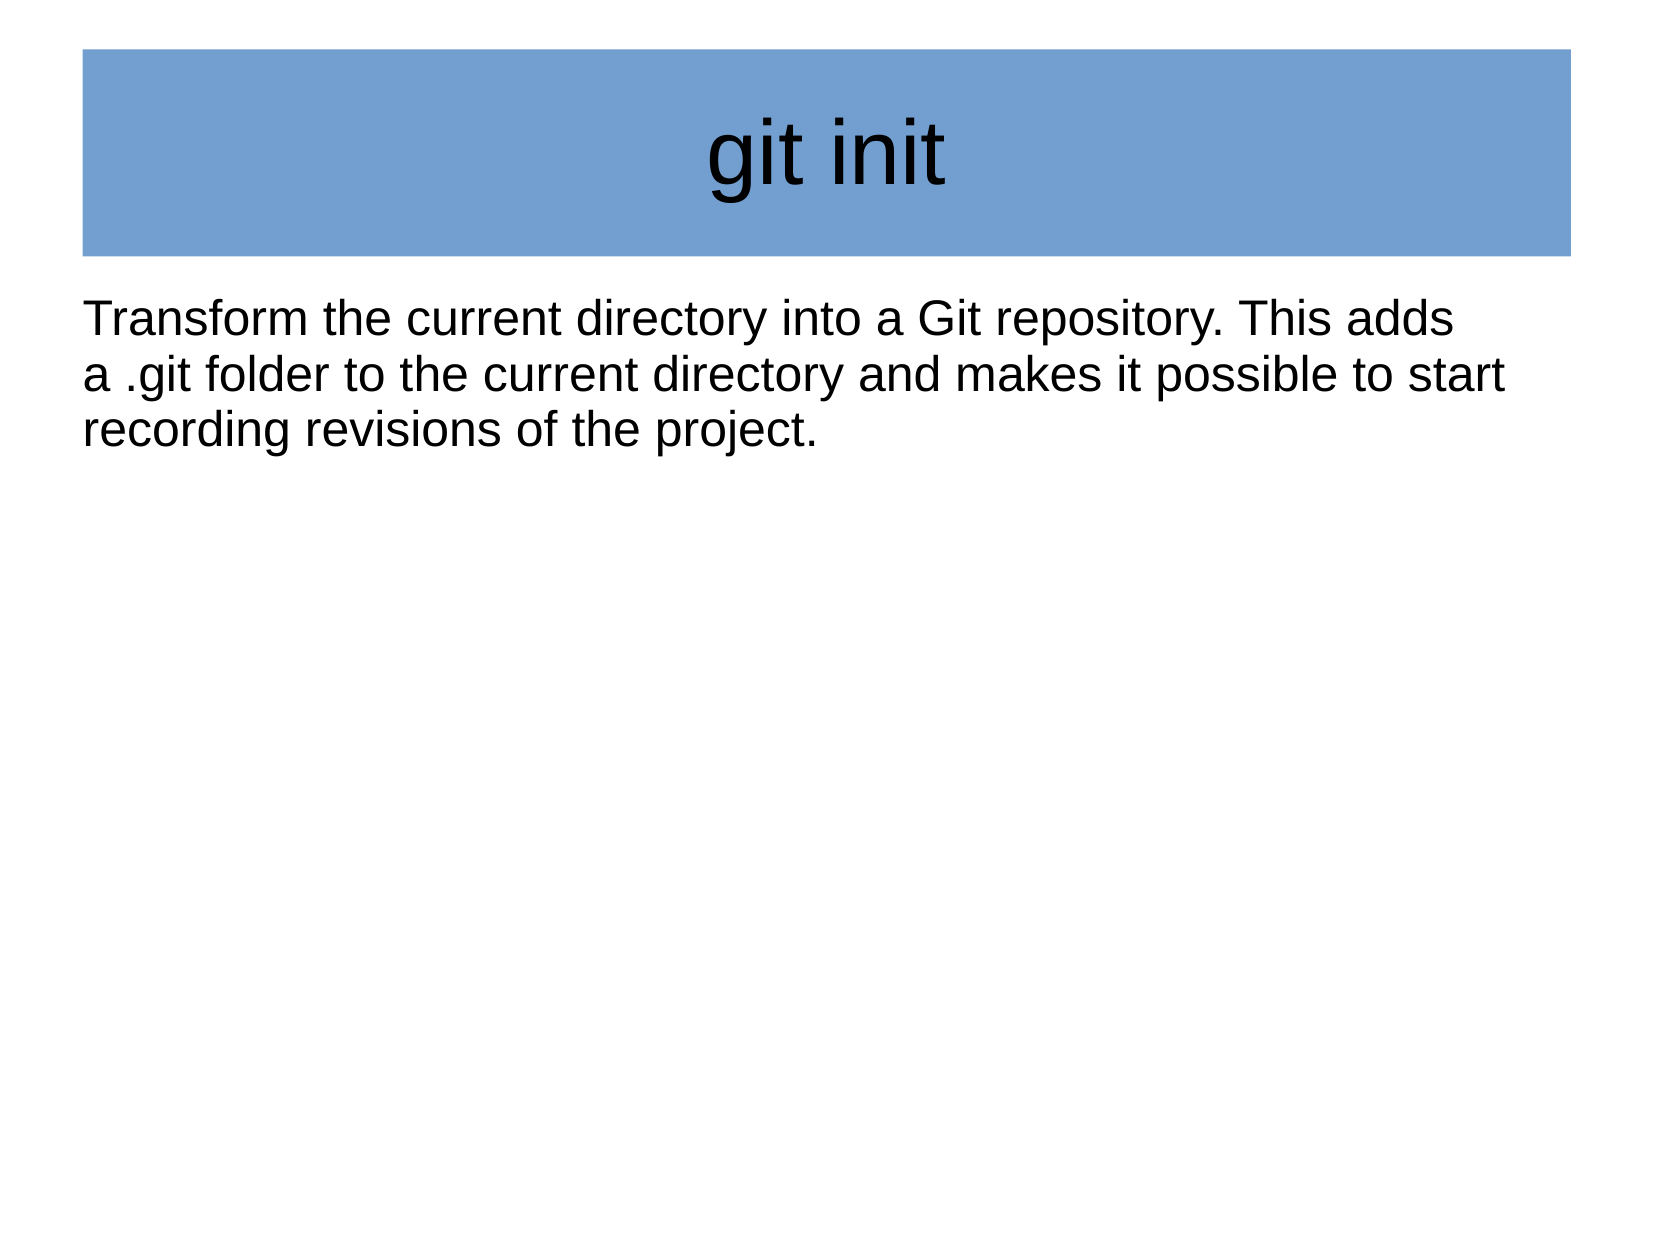

# git init
Transform the current directory into a Git repository. This adds a .git folder to the current directory and makes it possible to start recording revisions of the project.